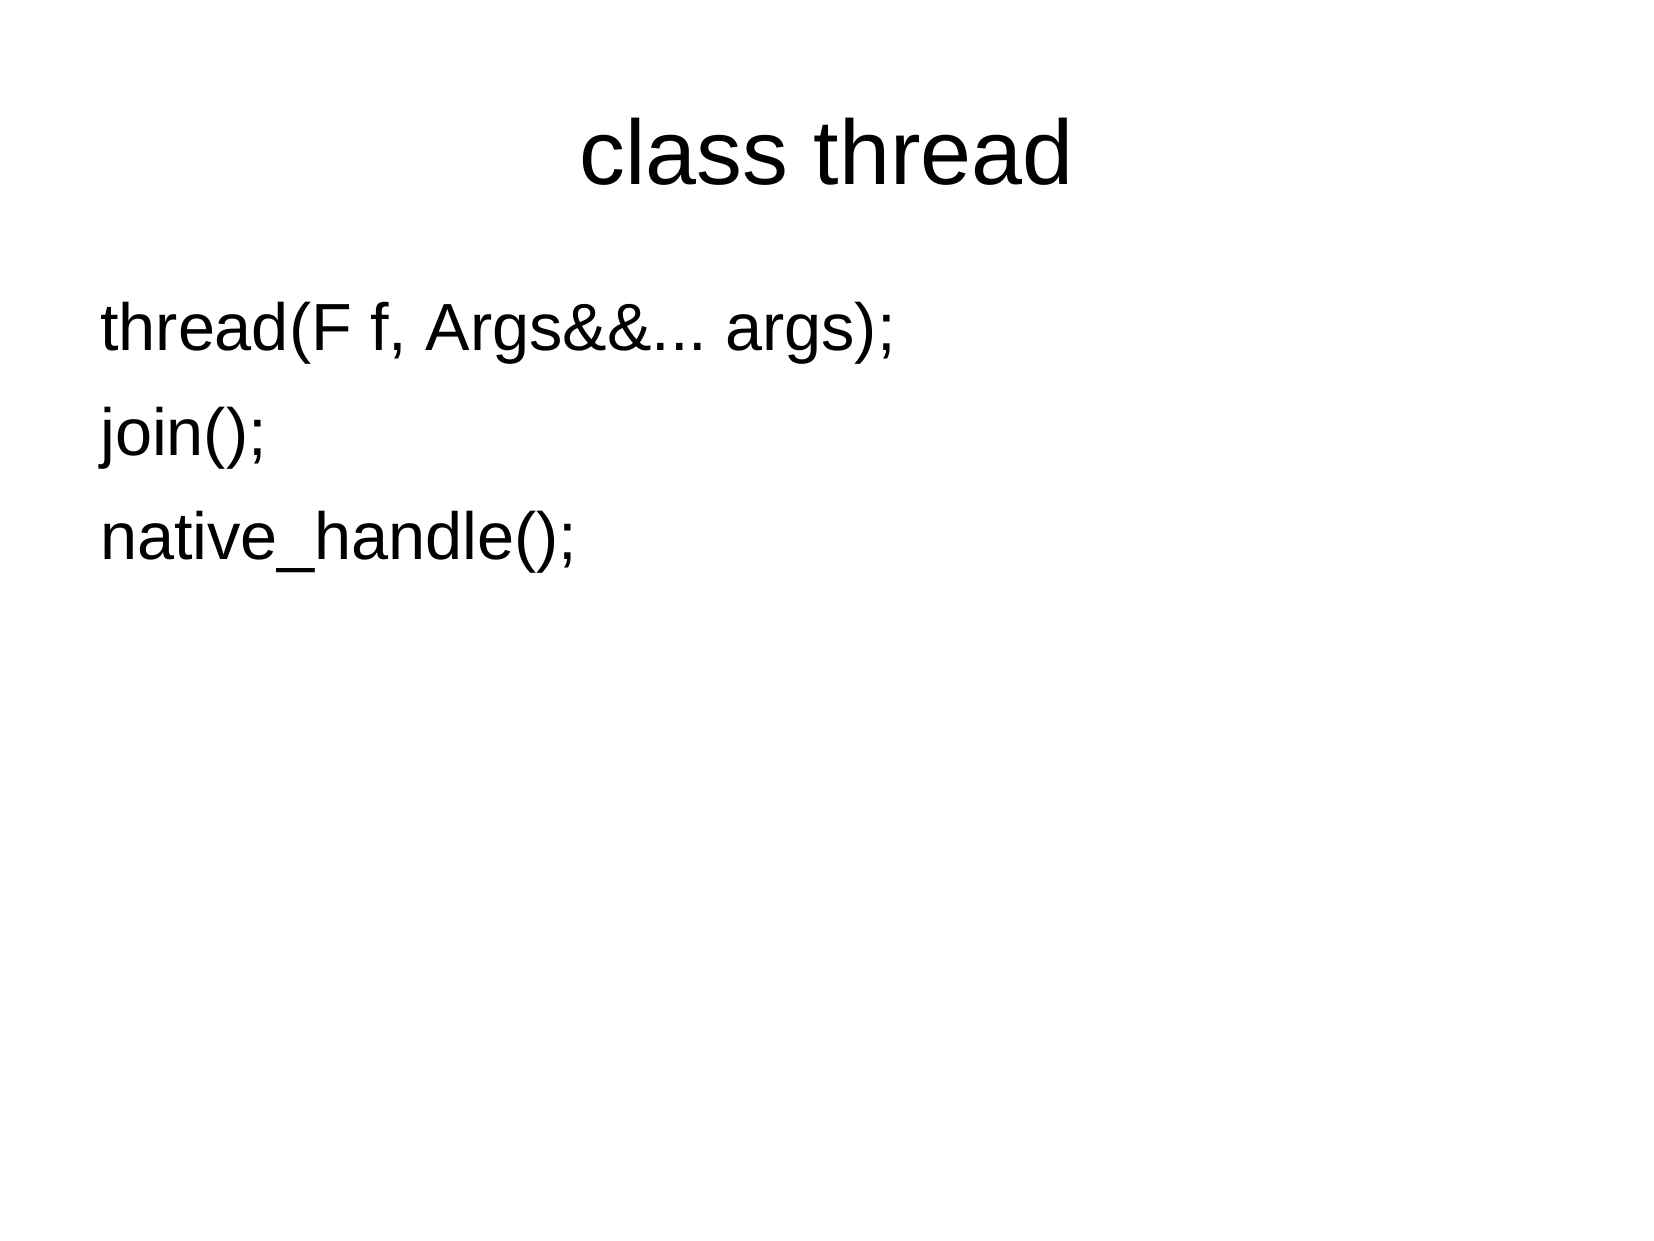

# class thread
thread(F f, Args&&... args);
join();
native_handle();